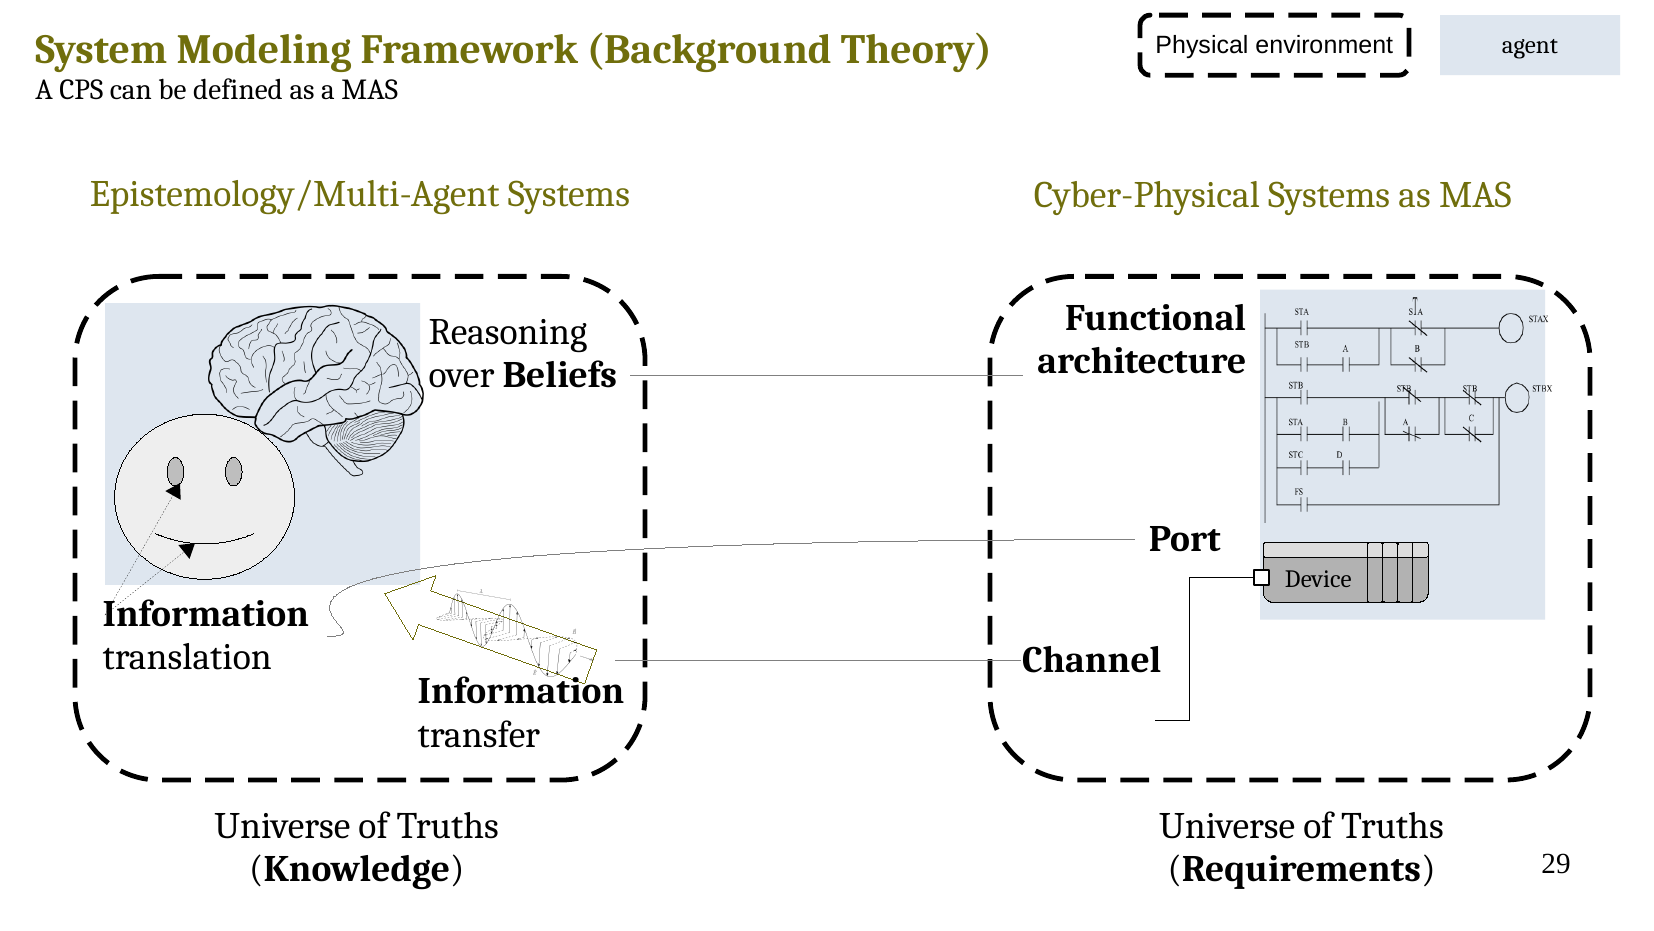

agent
Physical environment
System Modeling Framework (Background Theory)
A CPS can be defined as a MAS
Epistemology/Multi-Agent Systems
Cyber-Physical Systems as MAS
Functional architecture
Reasoning
over Beliefs
Port
Device
Information
translation
Channel
Information
transfer
Universe of Truths
(Knowledge)
Universe of Truths
(Requirements)
29